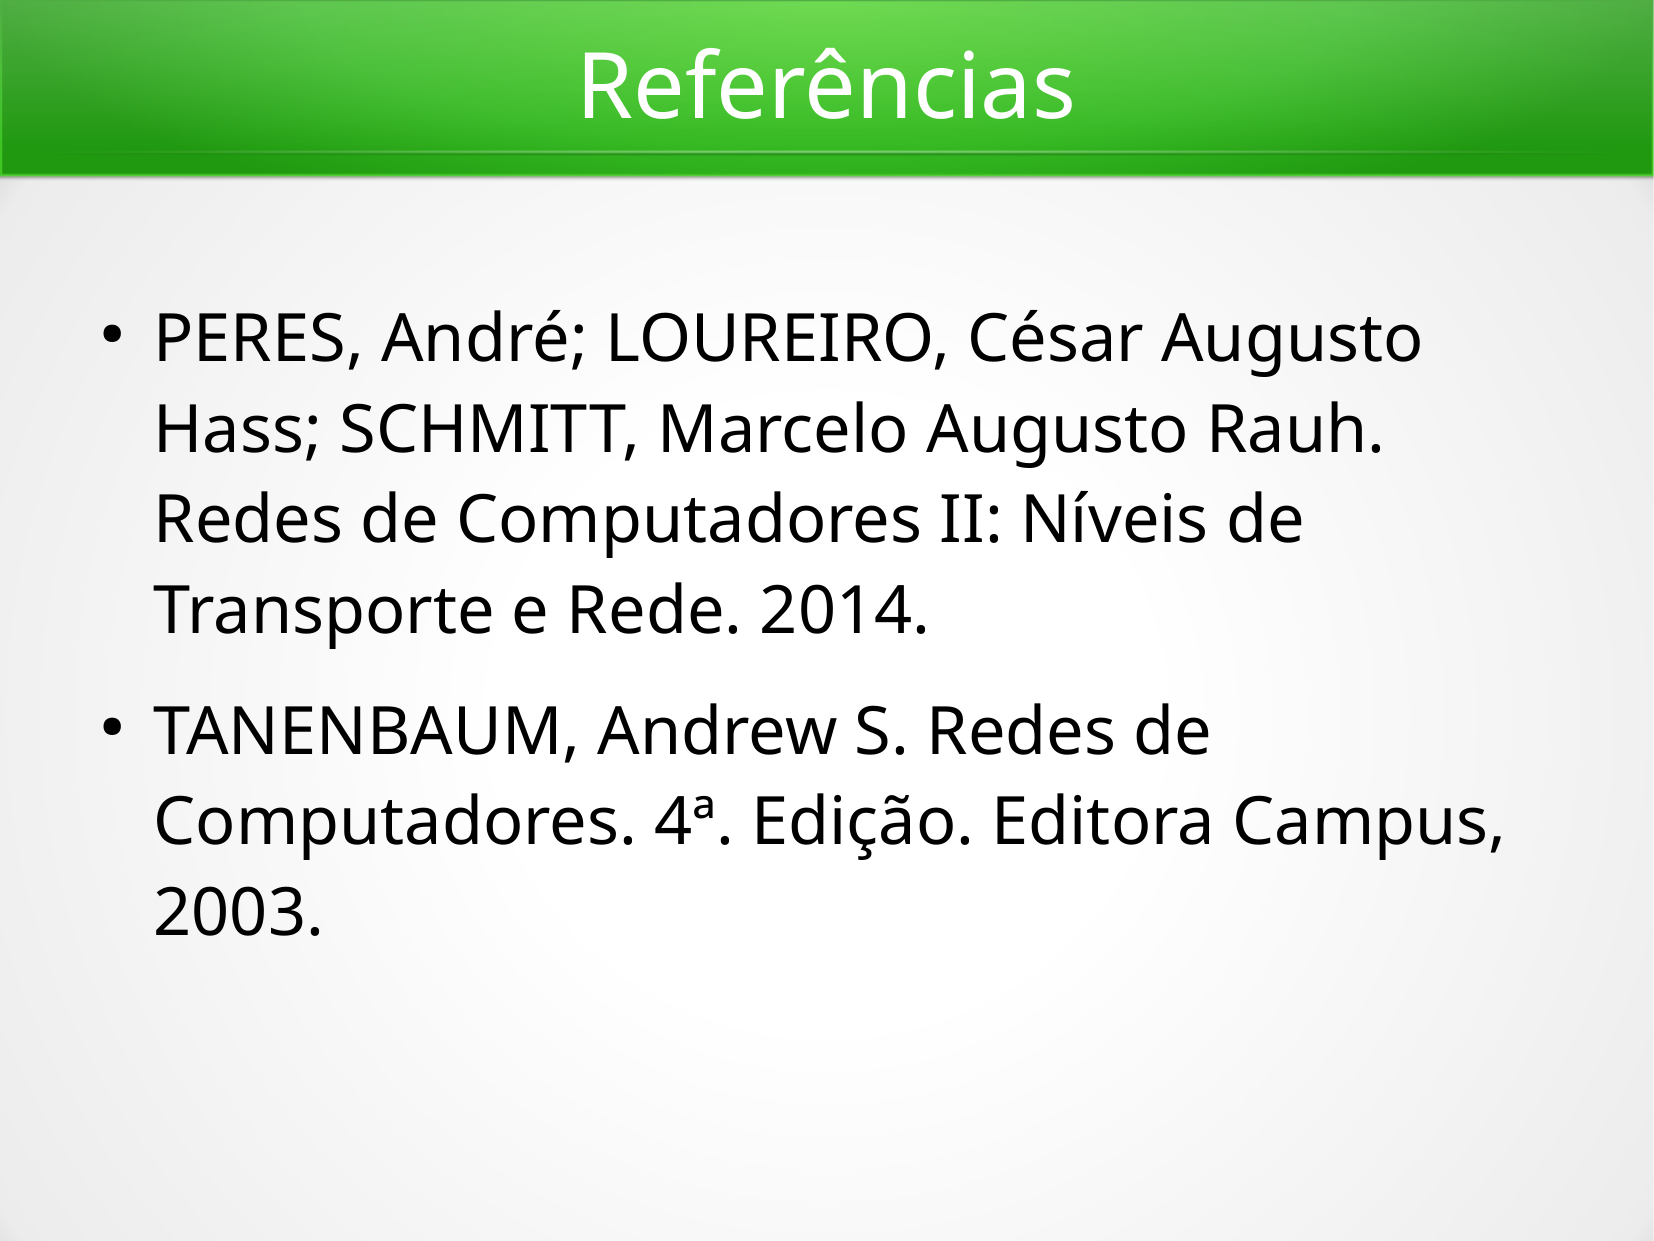

# Referências
PERES, André; LOUREIRO, César Augusto Hass; SCHMITT, Marcelo Augusto Rauh. Redes de Computadores II: Níveis de Transporte e Rede. 2014.
TANENBAUM, Andrew S. Redes de Computadores. 4ª. Edição. Editora Campus, 2003.